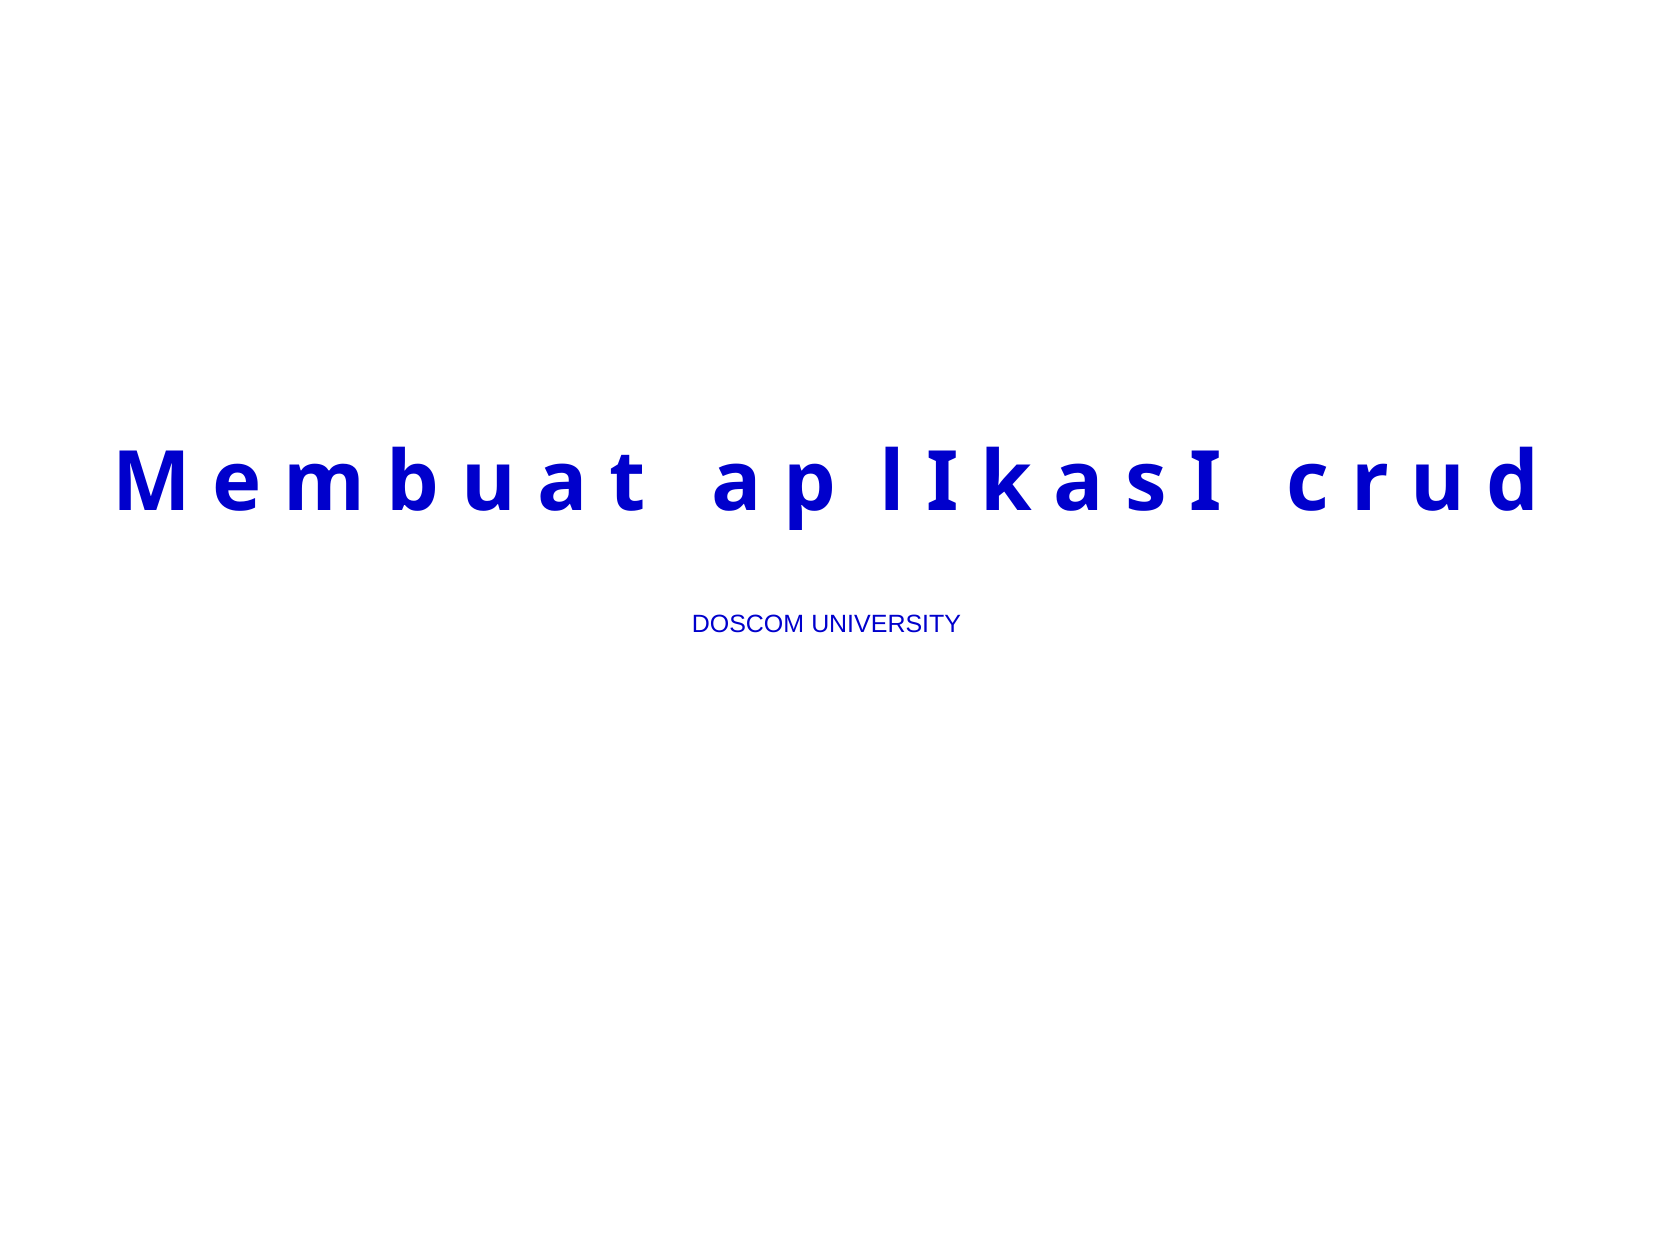

# M e m b u a t a p l I k a s I c r u d
DOSCOM UNIVERSITY